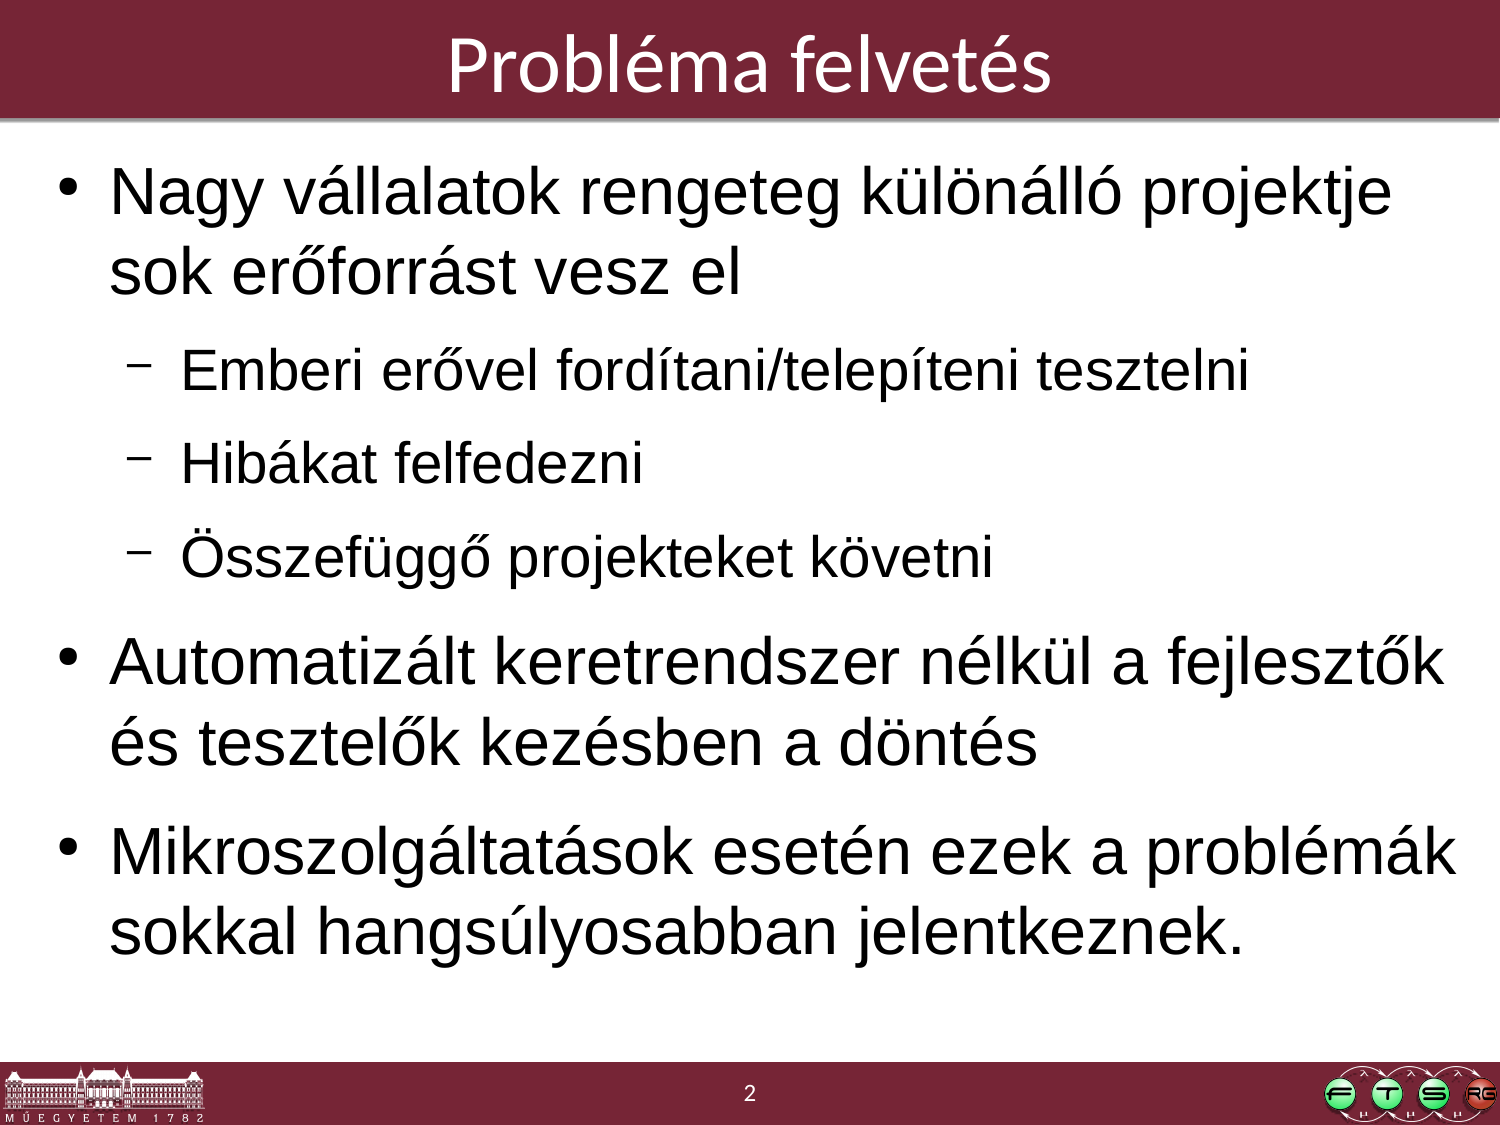

# Probléma felvetés
Nagy vállalatok rengeteg különálló projektje sok erőforrást vesz el
Emberi erővel fordítani/telepíteni tesztelni
Hibákat felfedezni
Összefüggő projekteket követni
Automatizált keretrendszer nélkül a fejlesztők és tesztelők kezésben a döntés
Mikroszolgáltatások esetén ezek a problémák sokkal hangsúlyosabban jelentkeznek.